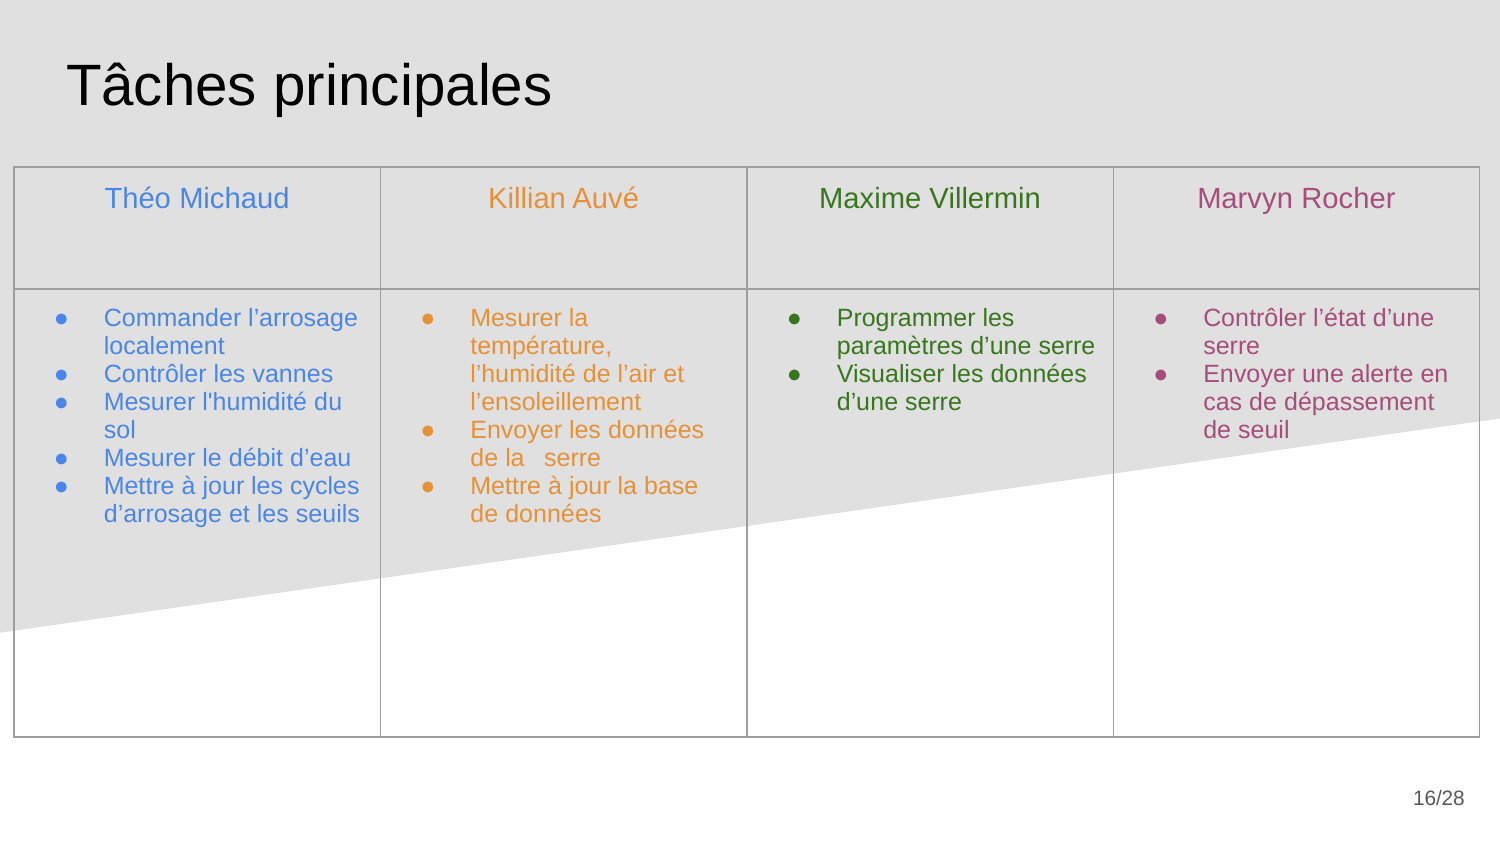

# Tâches principales
| Théo Michaud | Killian Auvé | Maxime Villermin | Marvyn Rocher |
| --- | --- | --- | --- |
| Commander l’arrosage localement Contrôler les vannes Mesurer l'humidité du sol Mesurer le débit d’eau Mettre à jour les cycles d’arrosage et les seuils | Mesurer la température, l’humidité de l’air et l’ensoleillement Envoyer les données de la serre Mettre à jour la base de données | Programmer les paramètres d’une serre Visualiser les données d’une serre | Contrôler l’état d’une serre Envoyer une alerte en cas de dépassement de seuil |